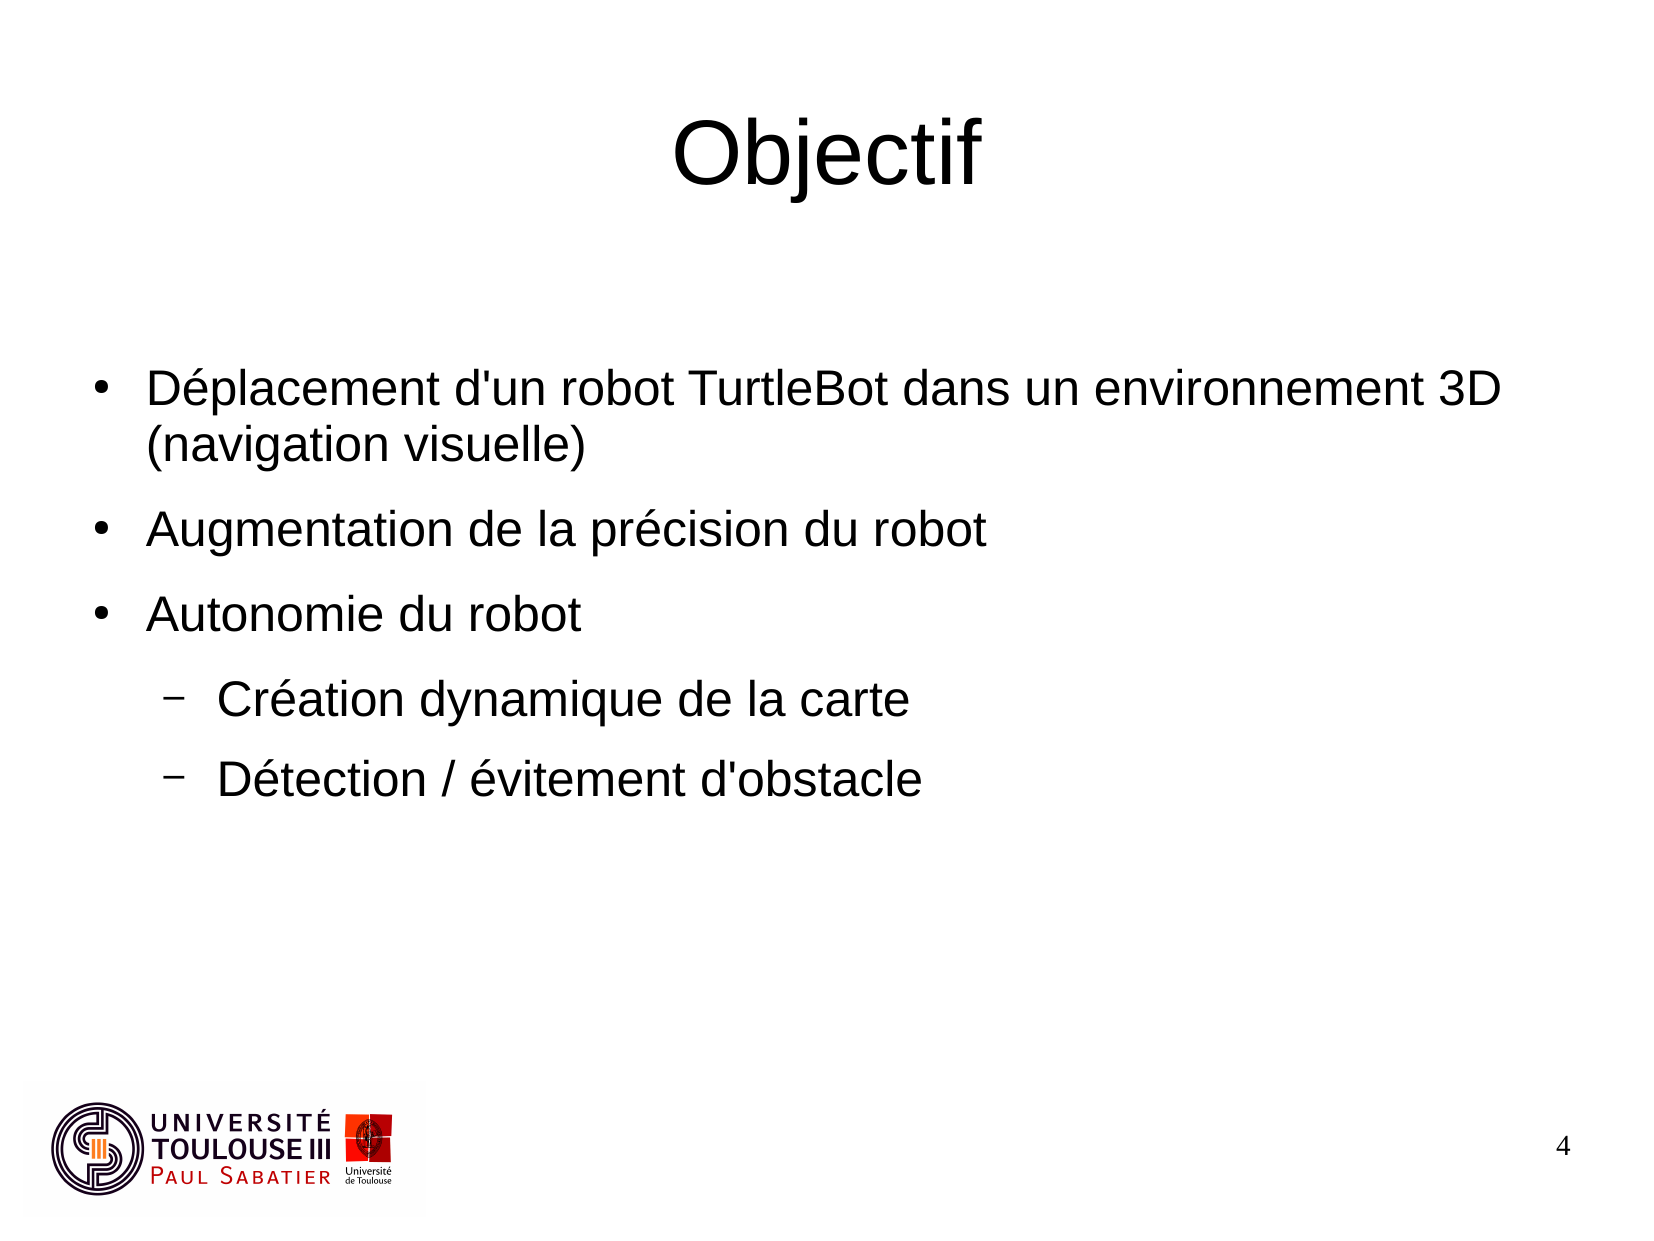

# Objectif
Déplacement d'un robot TurtleBot dans un environnement 3D (navigation visuelle)
Augmentation de la précision du robot
Autonomie du robot
Création dynamique de la carte
Détection / évitement d'obstacle
4